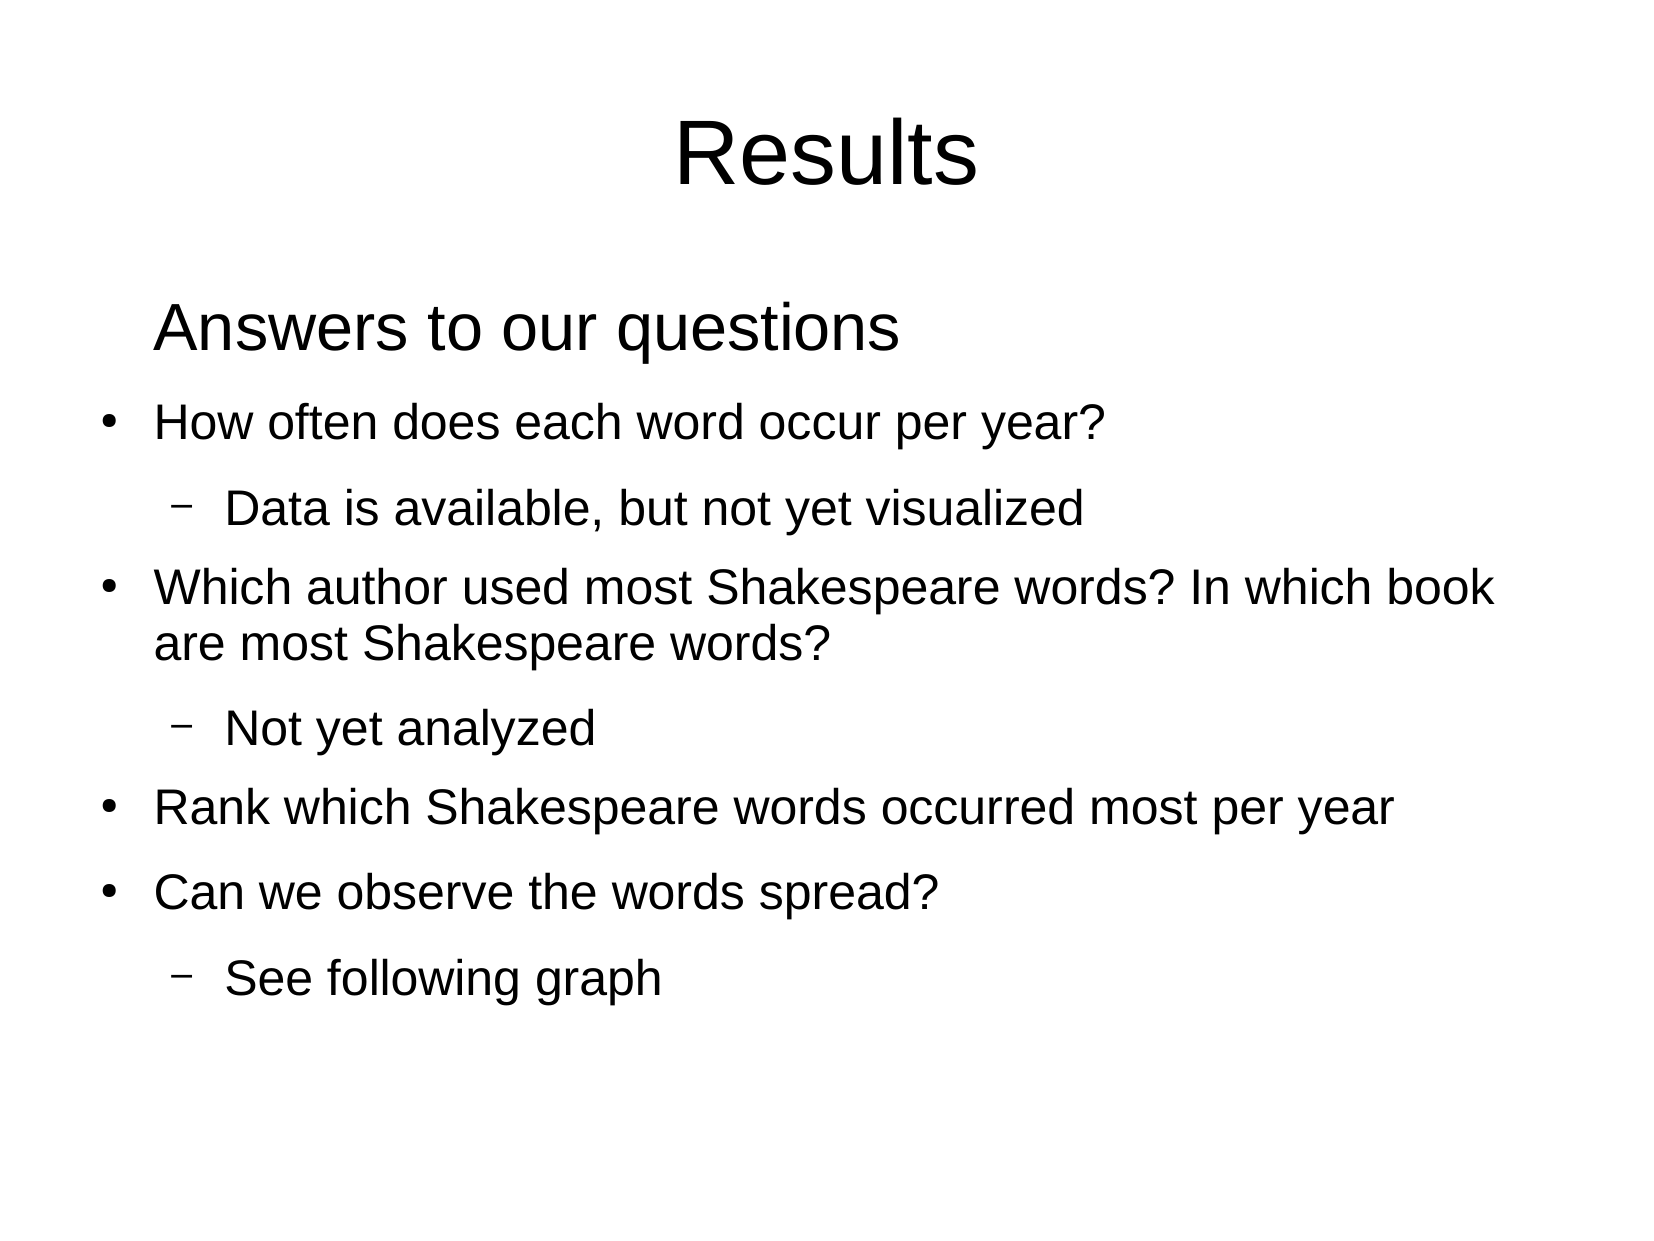

# Results
Answers to our questions
How often does each word occur per year?
Data is available, but not yet visualized
Which author used most Shakespeare words? In which book are most Shakespeare words?
Not yet analyzed
Rank which Shakespeare words occurred most per year
Can we observe the words spread?
See following graph